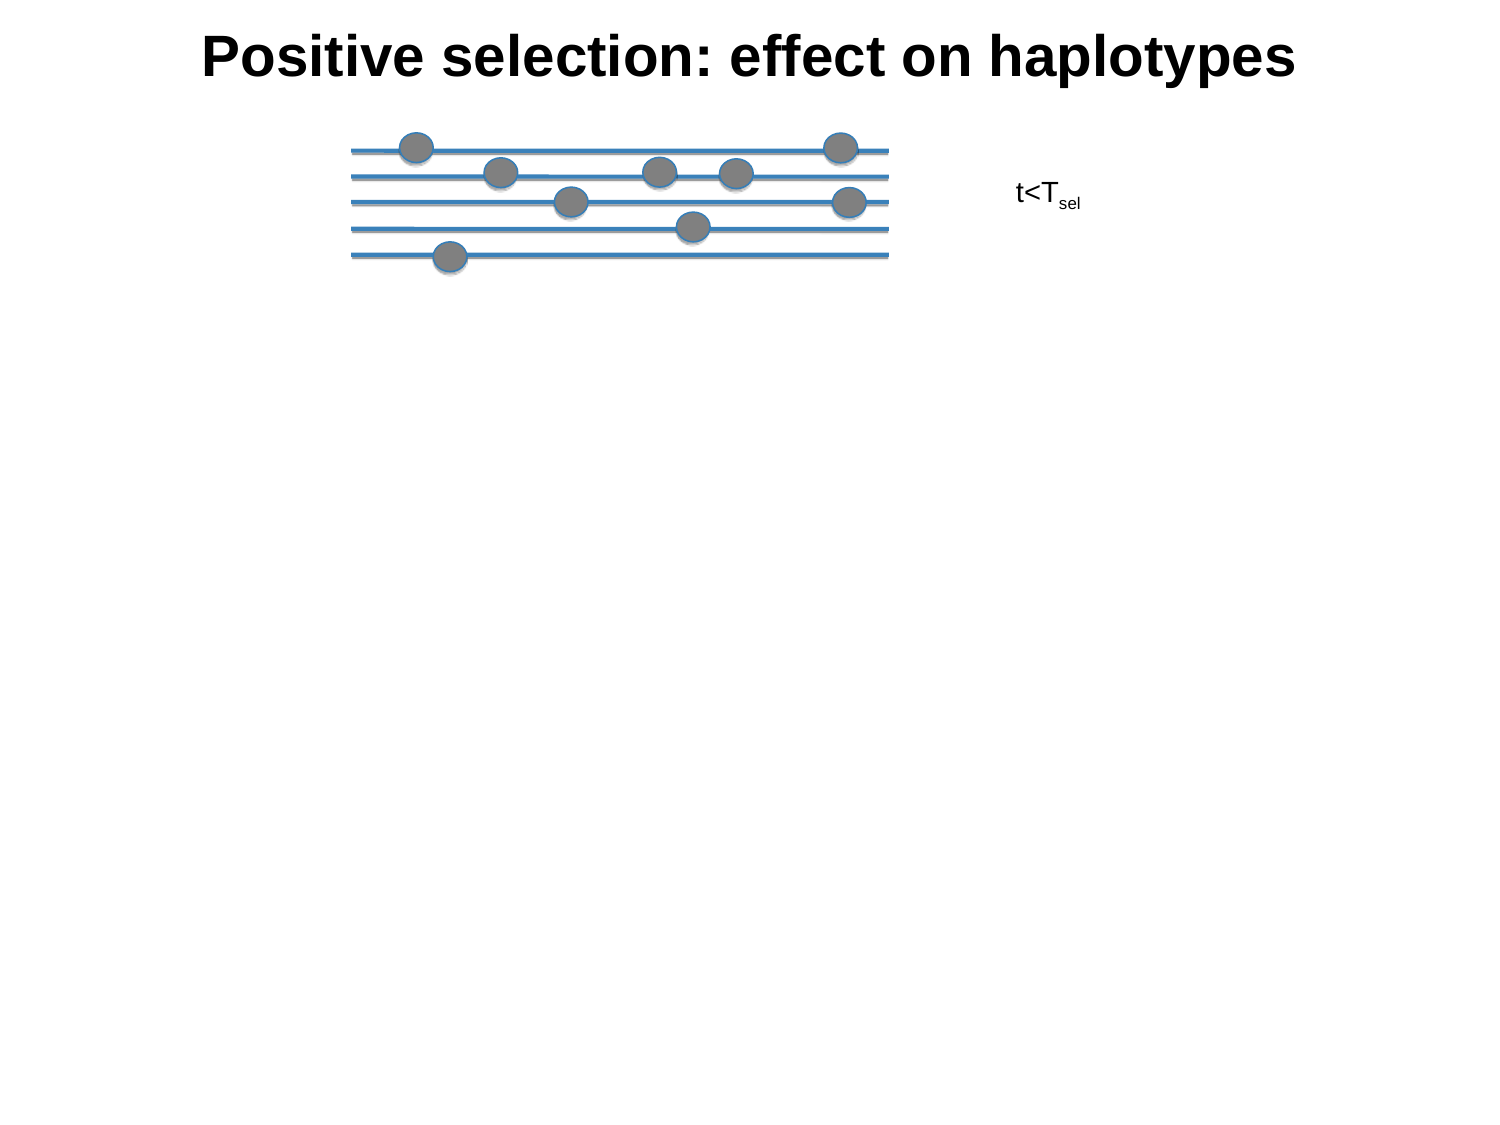

# Positive selection: effect on haplotypes
t<Tsel